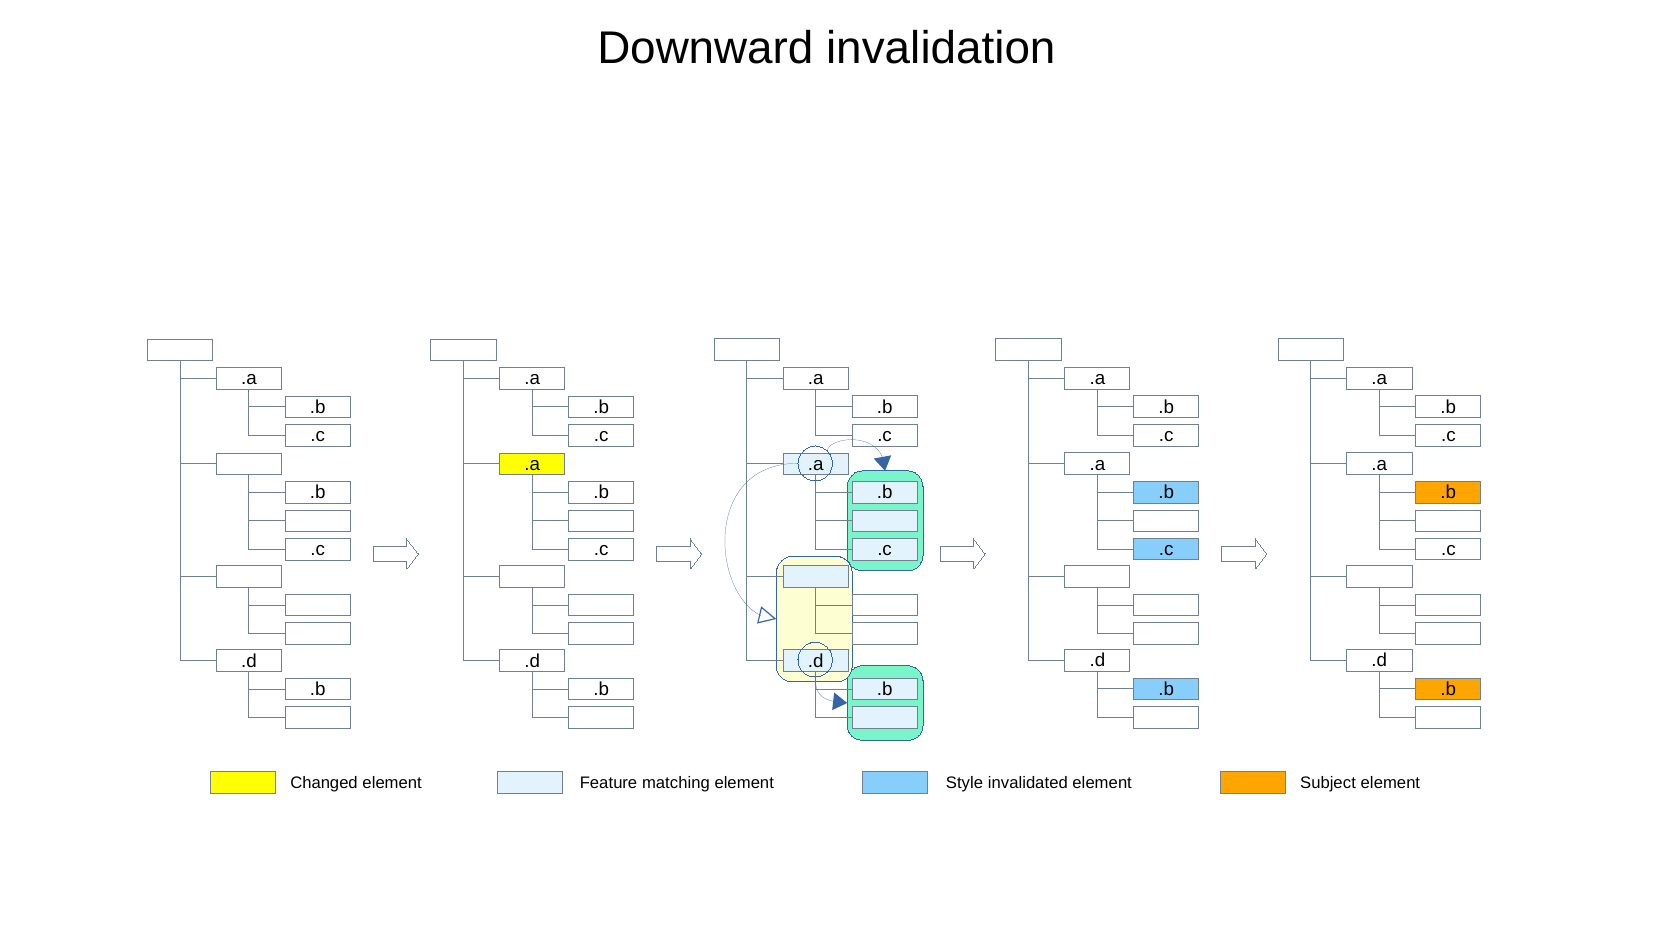

Downward invalidation
.a
.a
.a
.a
.a
.b
.b
.b
.b
.b
.c
.c
.c
.c
.c
.a
.a
.a
.a
.b
.b
.b
.b
.b
.c
.c
.c
.c
.c
.d
.d
.d
.d
.d
.b
.b
.b
.b
.b
Changed element
Feature matching element
Style invalidated element
Subject element